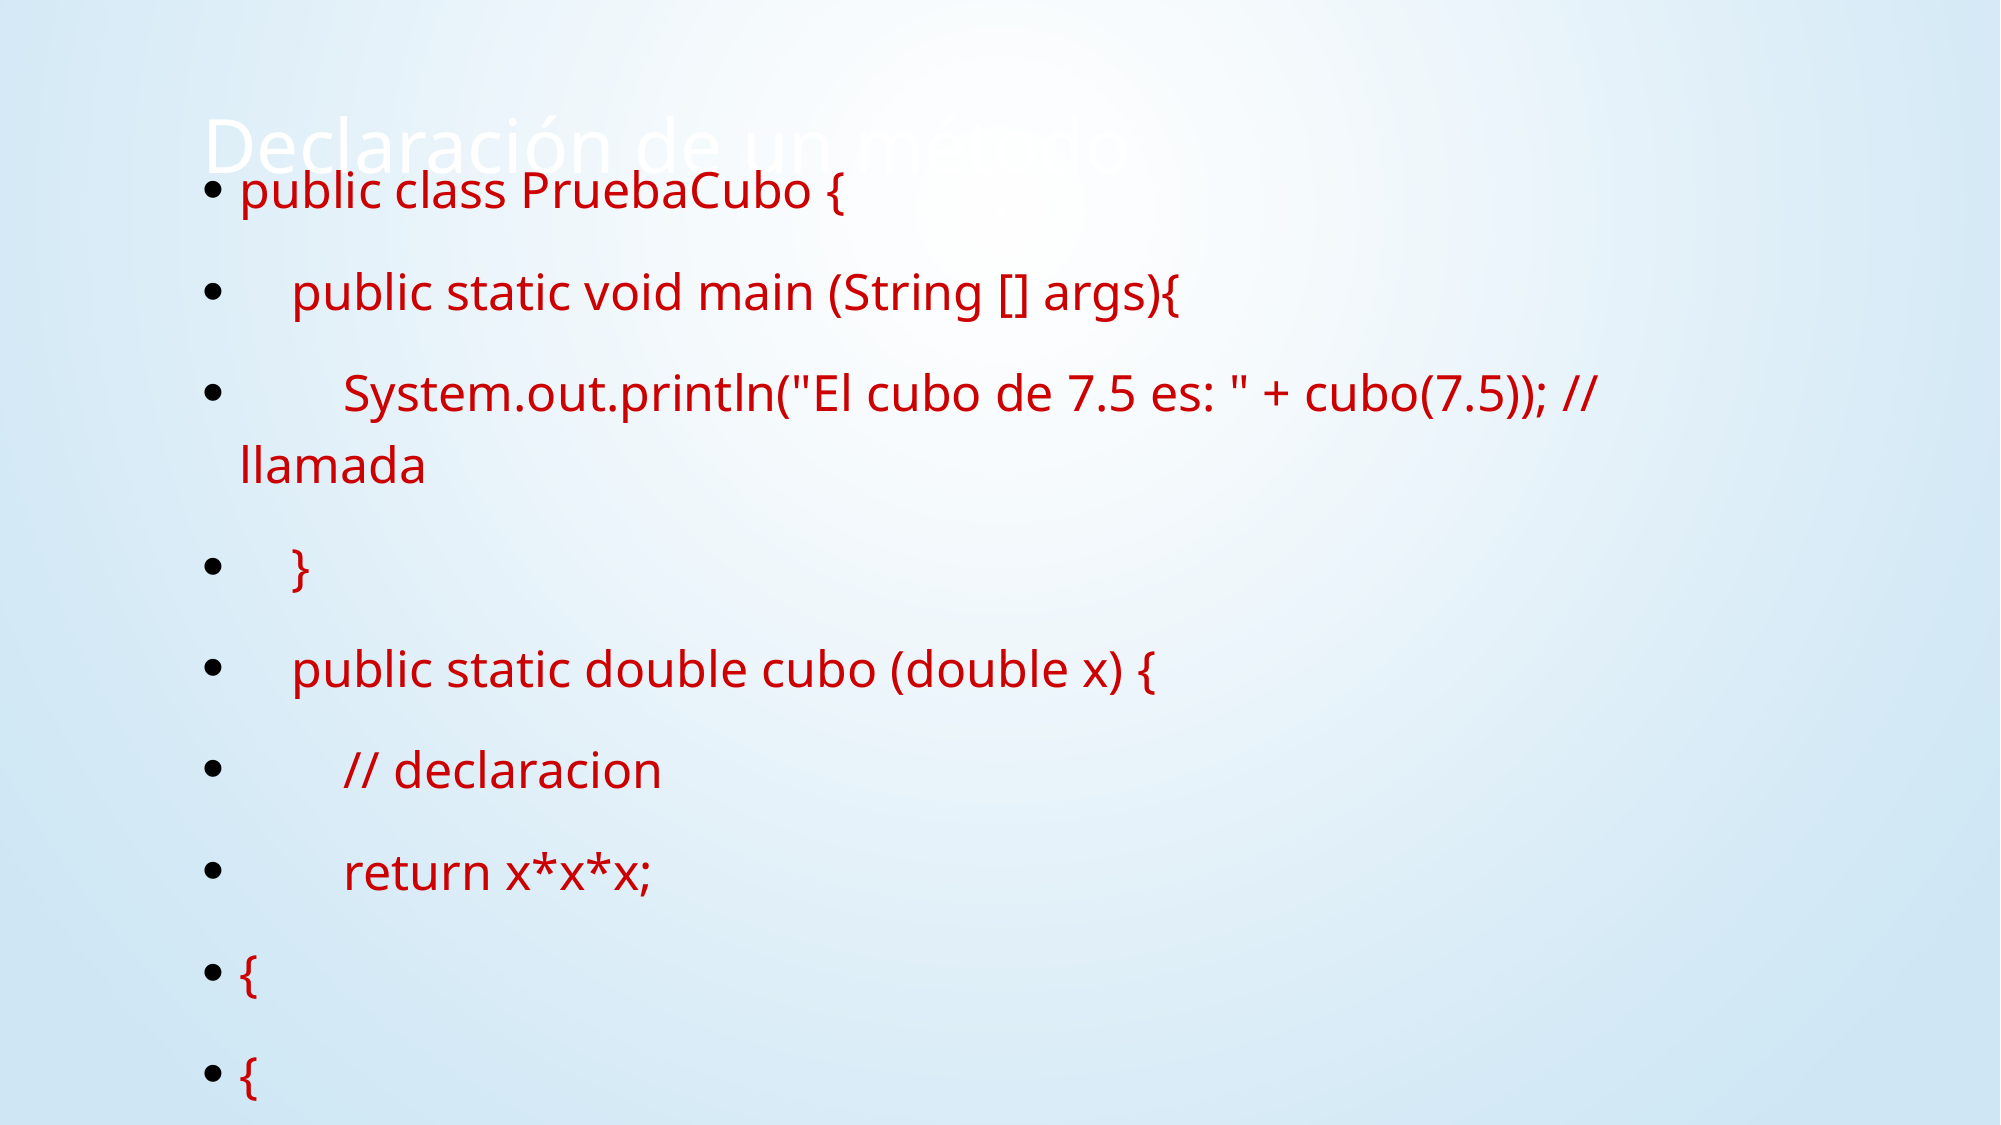

# Declaración de un método
public class PruebaCubo {
 public static void main (String [] args){
 System.out.println("El cubo de 7.5 es: " + cubo(7.5)); // llamada
 }
 public static double cubo (double x) {
 // declaracion
 return x*x*x;
{
{